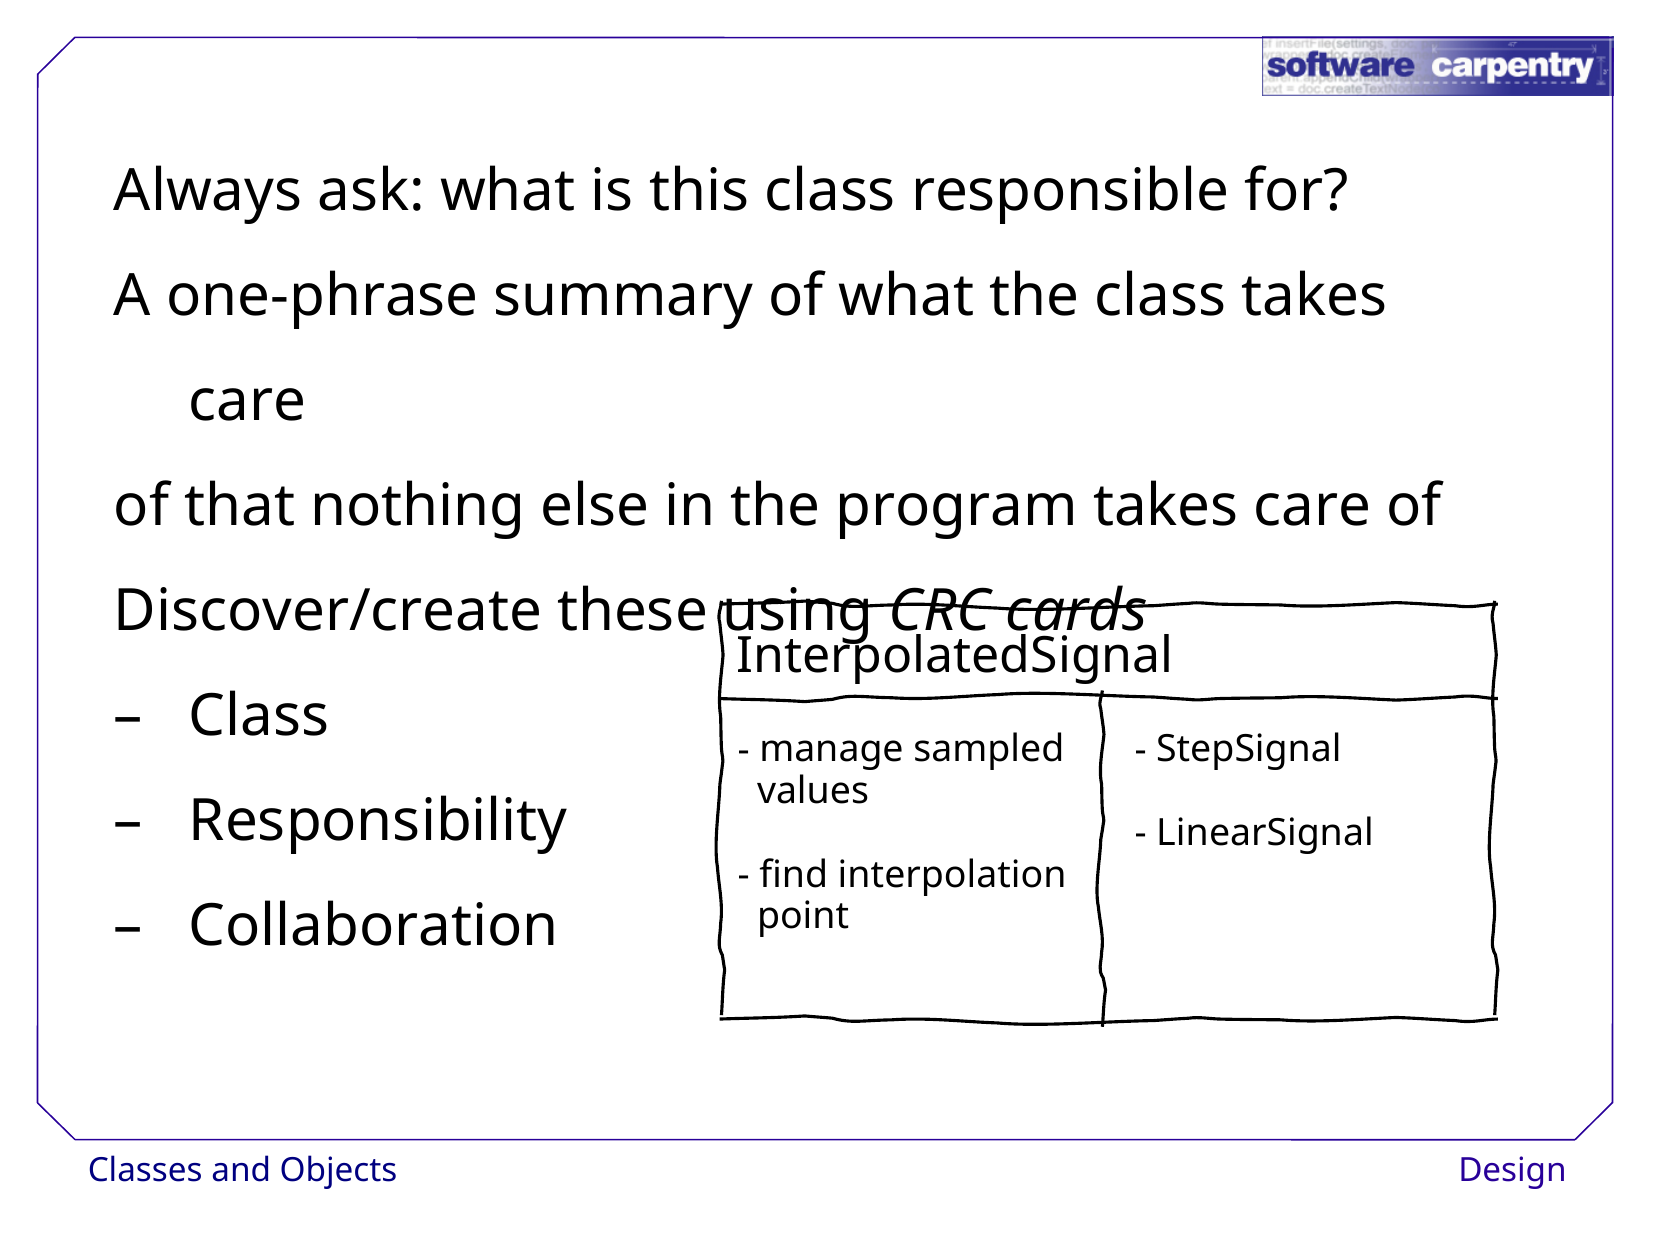

Always ask: what is this class responsible for?
A one-phrase summary of what the class takes care
of that nothing else in the program takes care of
Discover/create these using CRC cards
–	Class
–	Responsibility
–	Collaboration
InterpolatedSignal
 manage sampled
 values
 find interpolation
 point
 StepSignal
- LinearSignal